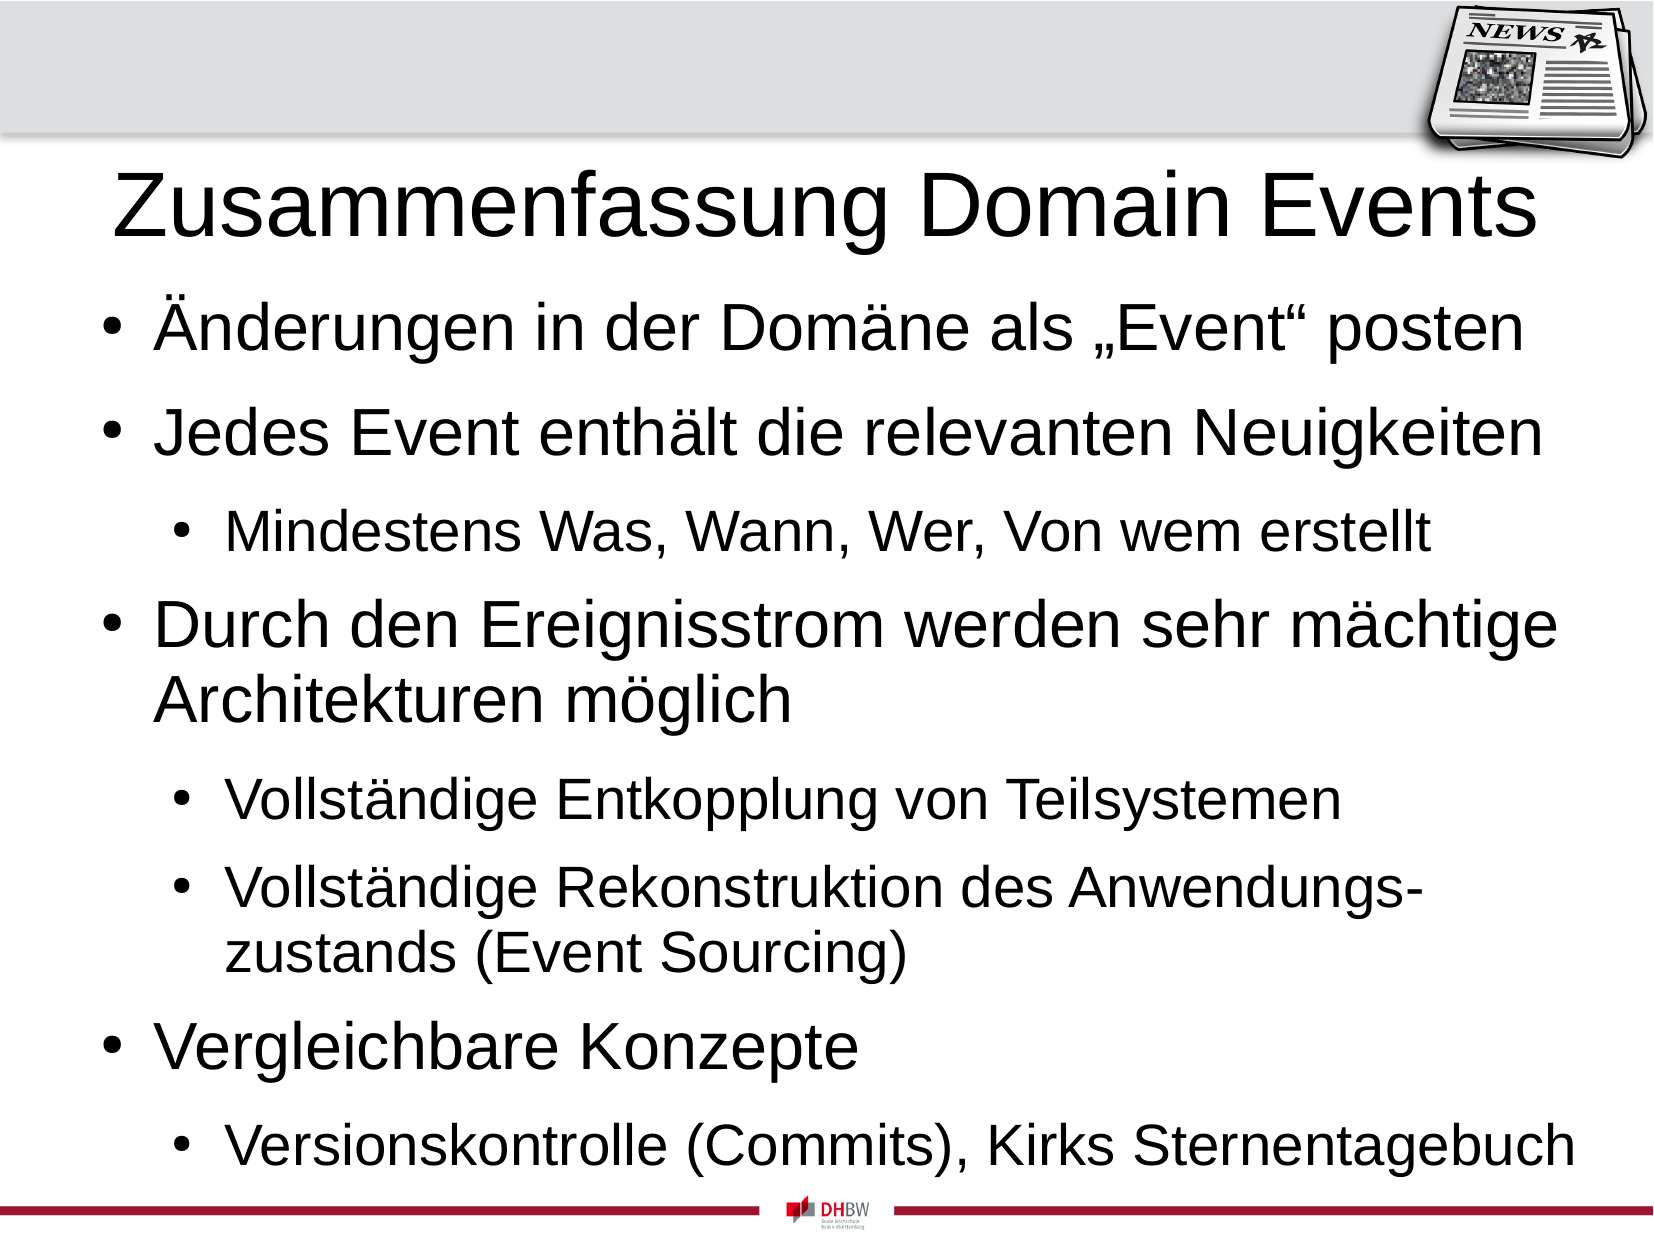

# Zusammenfassung Domain Events
Änderungen in der Domäne als „Event“ posten
Jedes Event enthält die relevanten Neuigkeiten
Mindestens Was, Wann, Wer, Von wem erstellt
Durch den Ereignisstrom werden sehr mächtige Architekturen möglich
Vollständige Entkopplung von Teilsystemen
Vollständige Rekonstruktion des Anwendungs-zustands (Event Sourcing)
Vergleichbare Konzepte
Versionskontrolle (Commits), Kirks Sternentagebuch